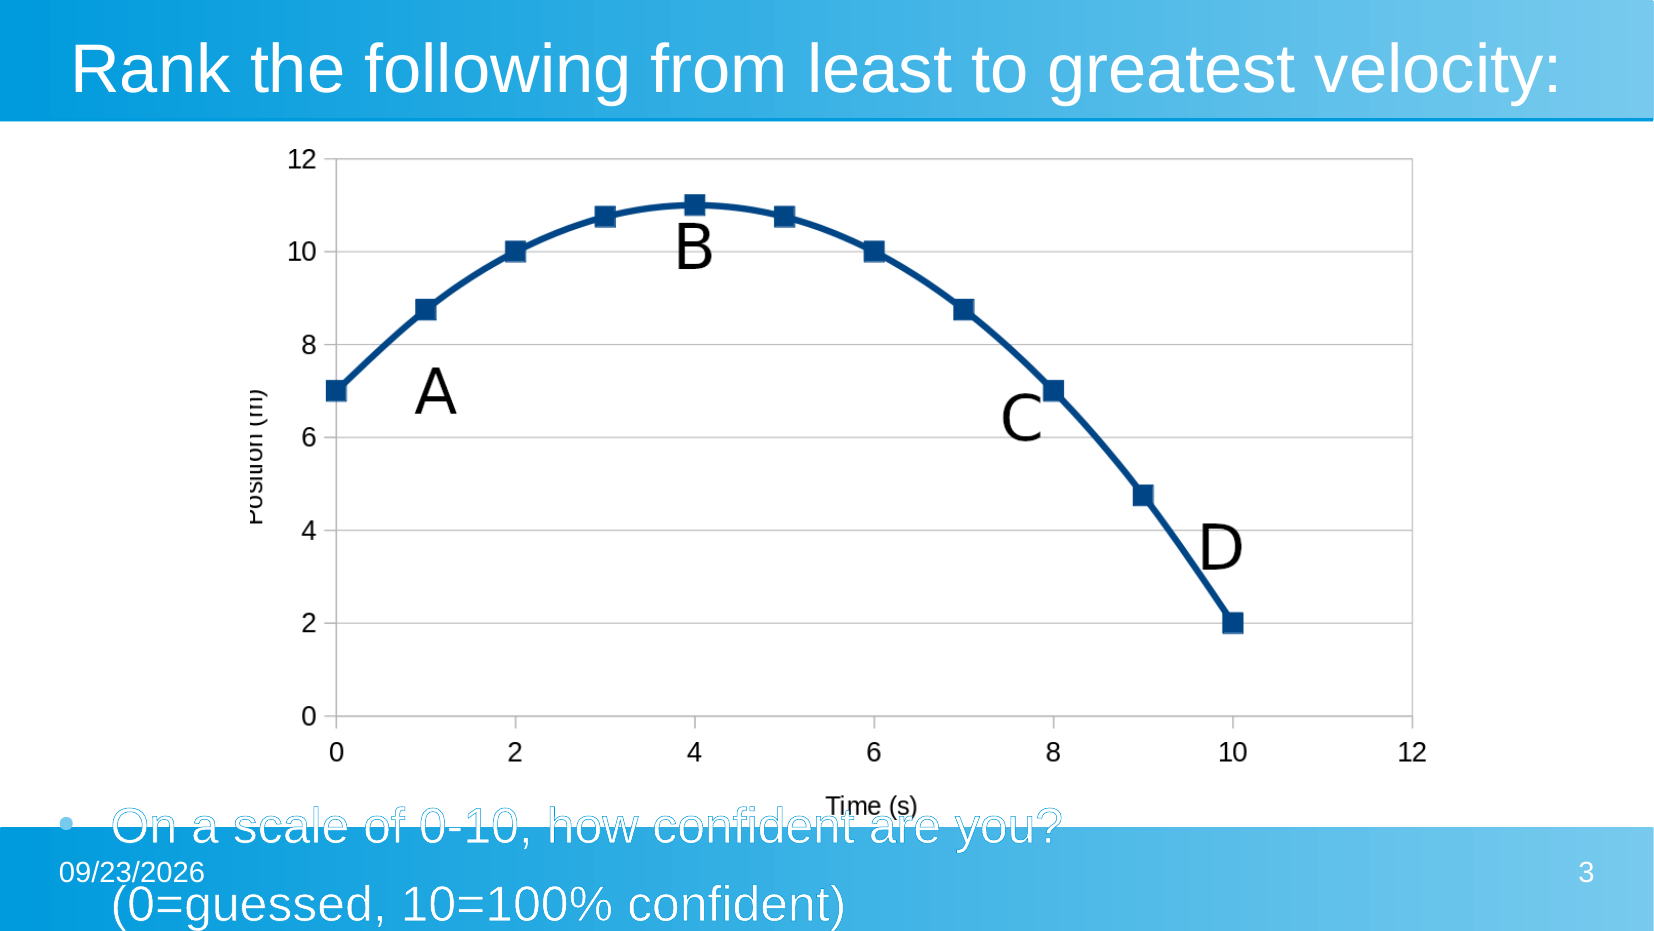

# Rank the following from least to greatest velocity:
On a scale of 0-10, how confident are you?
(0=guessed, 10=100% confident)
3